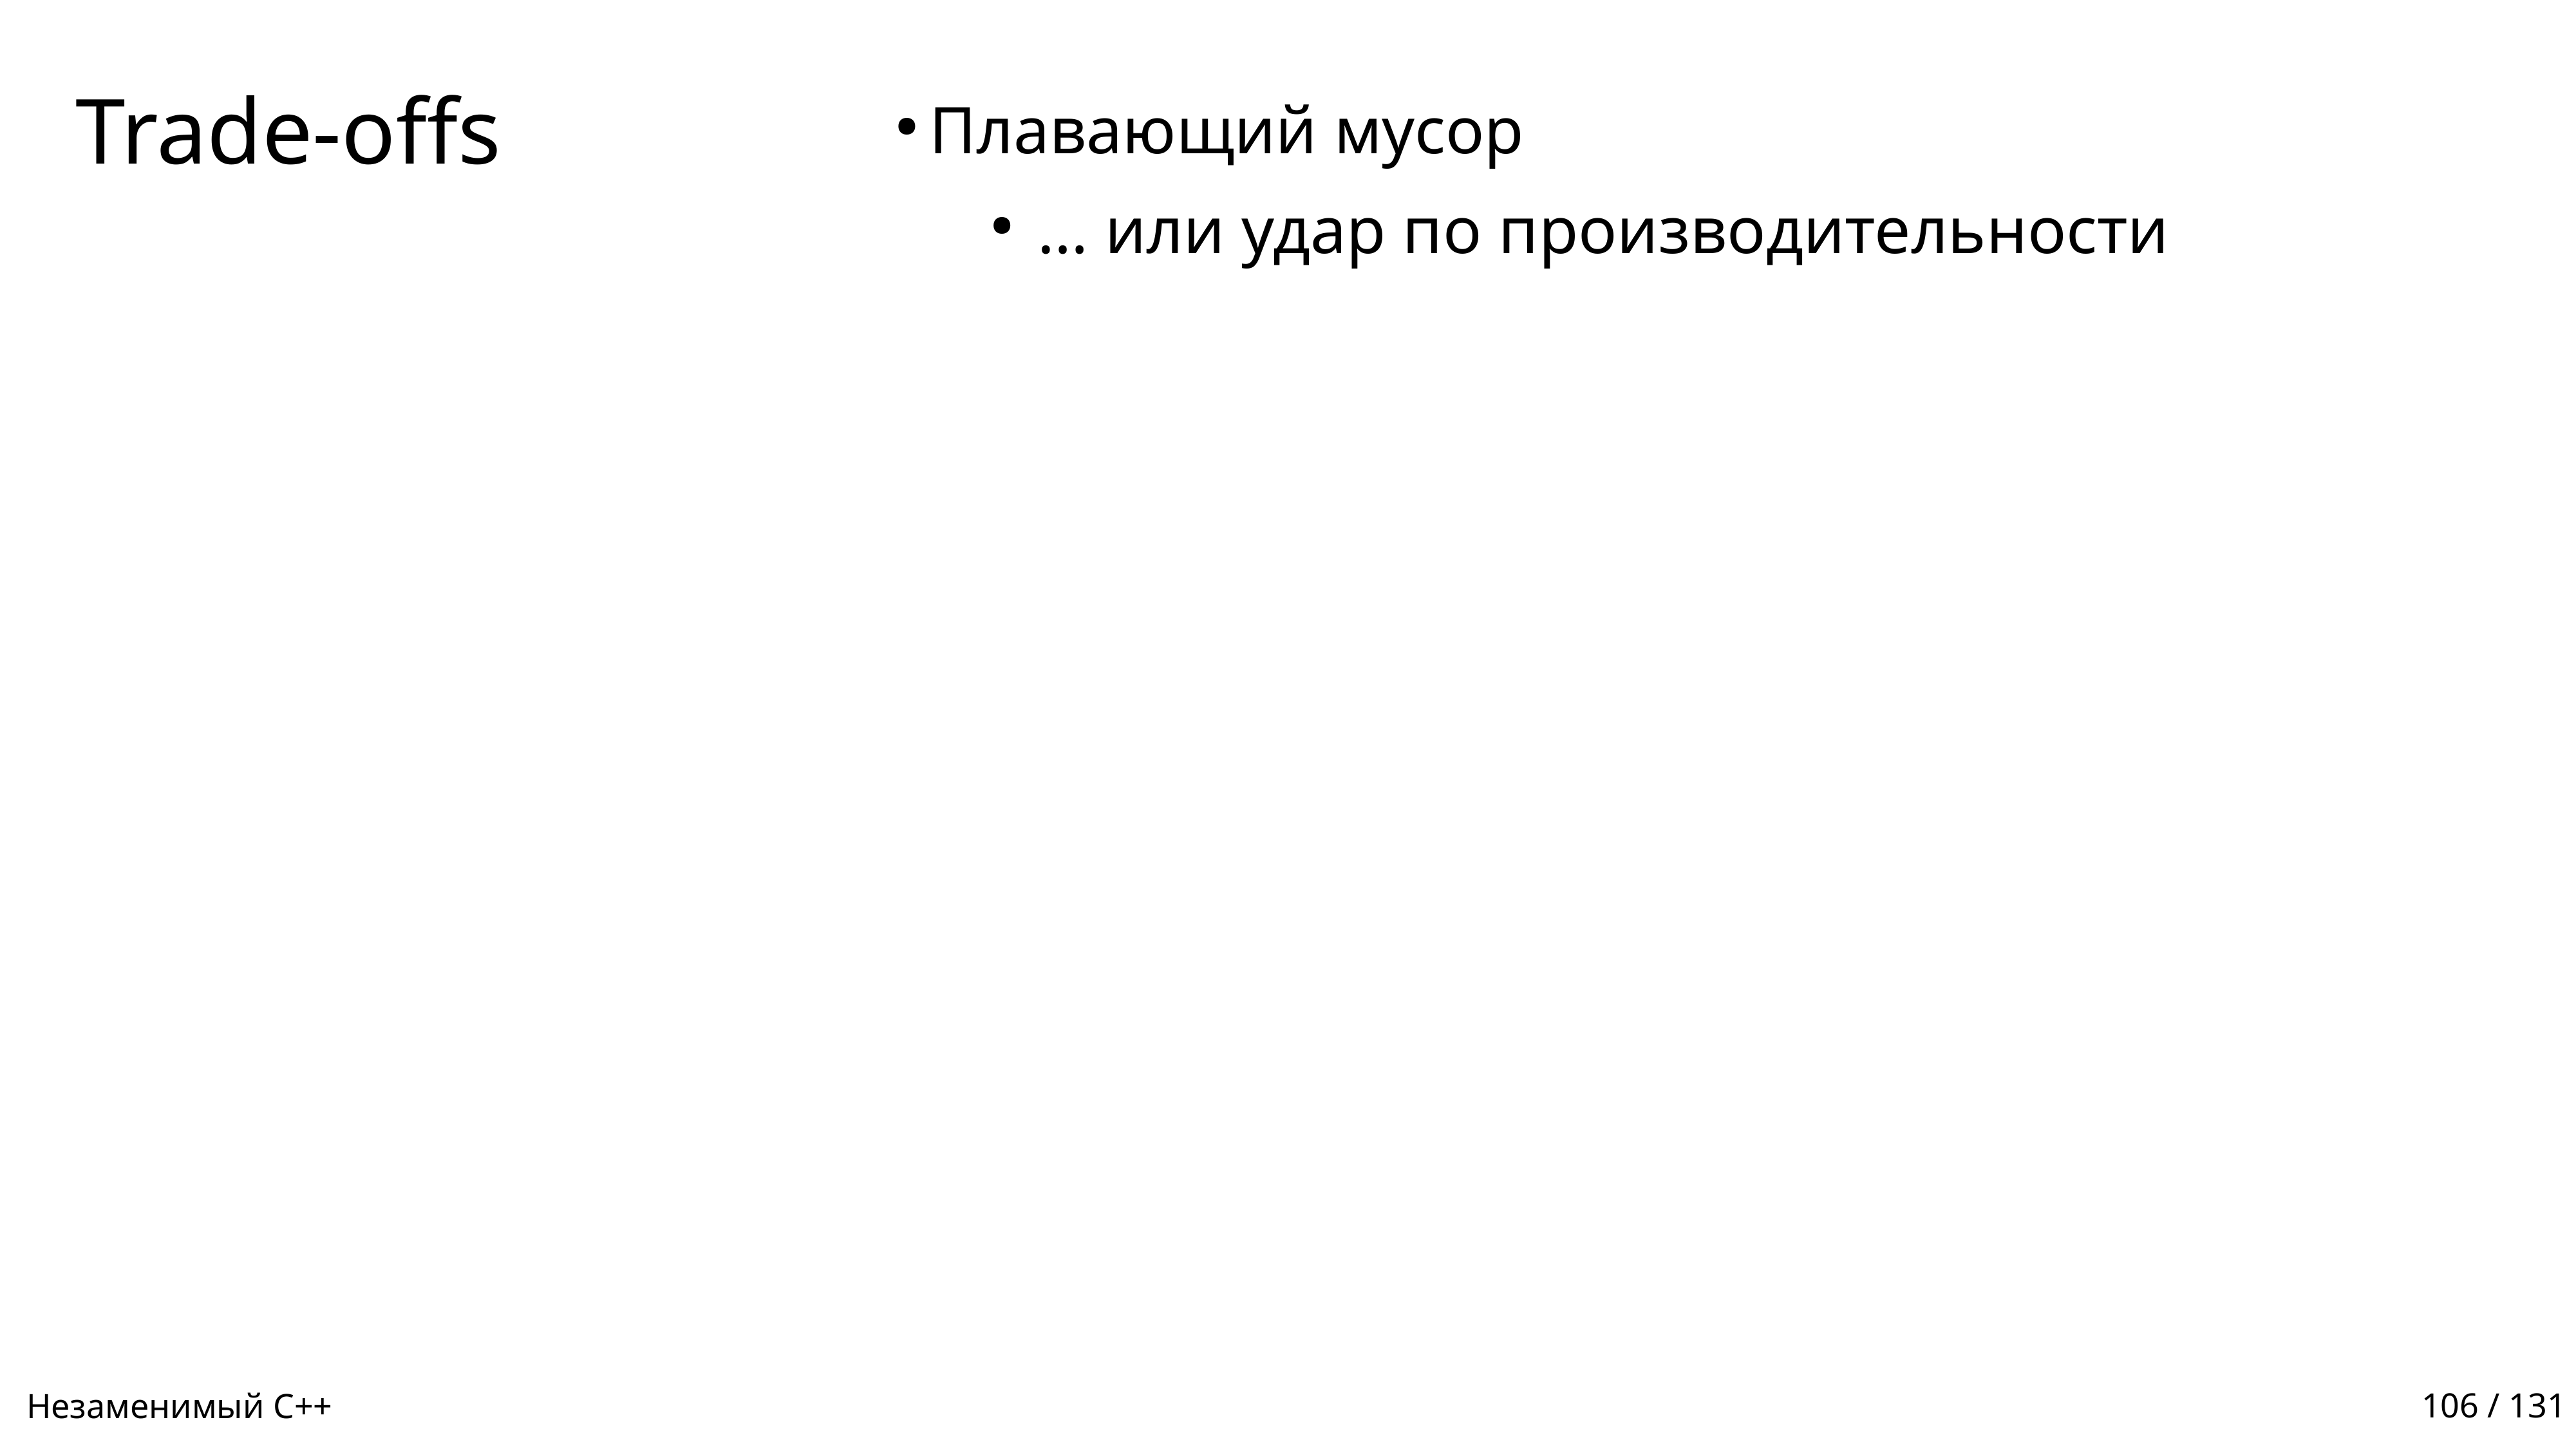

# Trade-offs
Плавающий мусор
 … или удар по производительности
Незаменимый C++